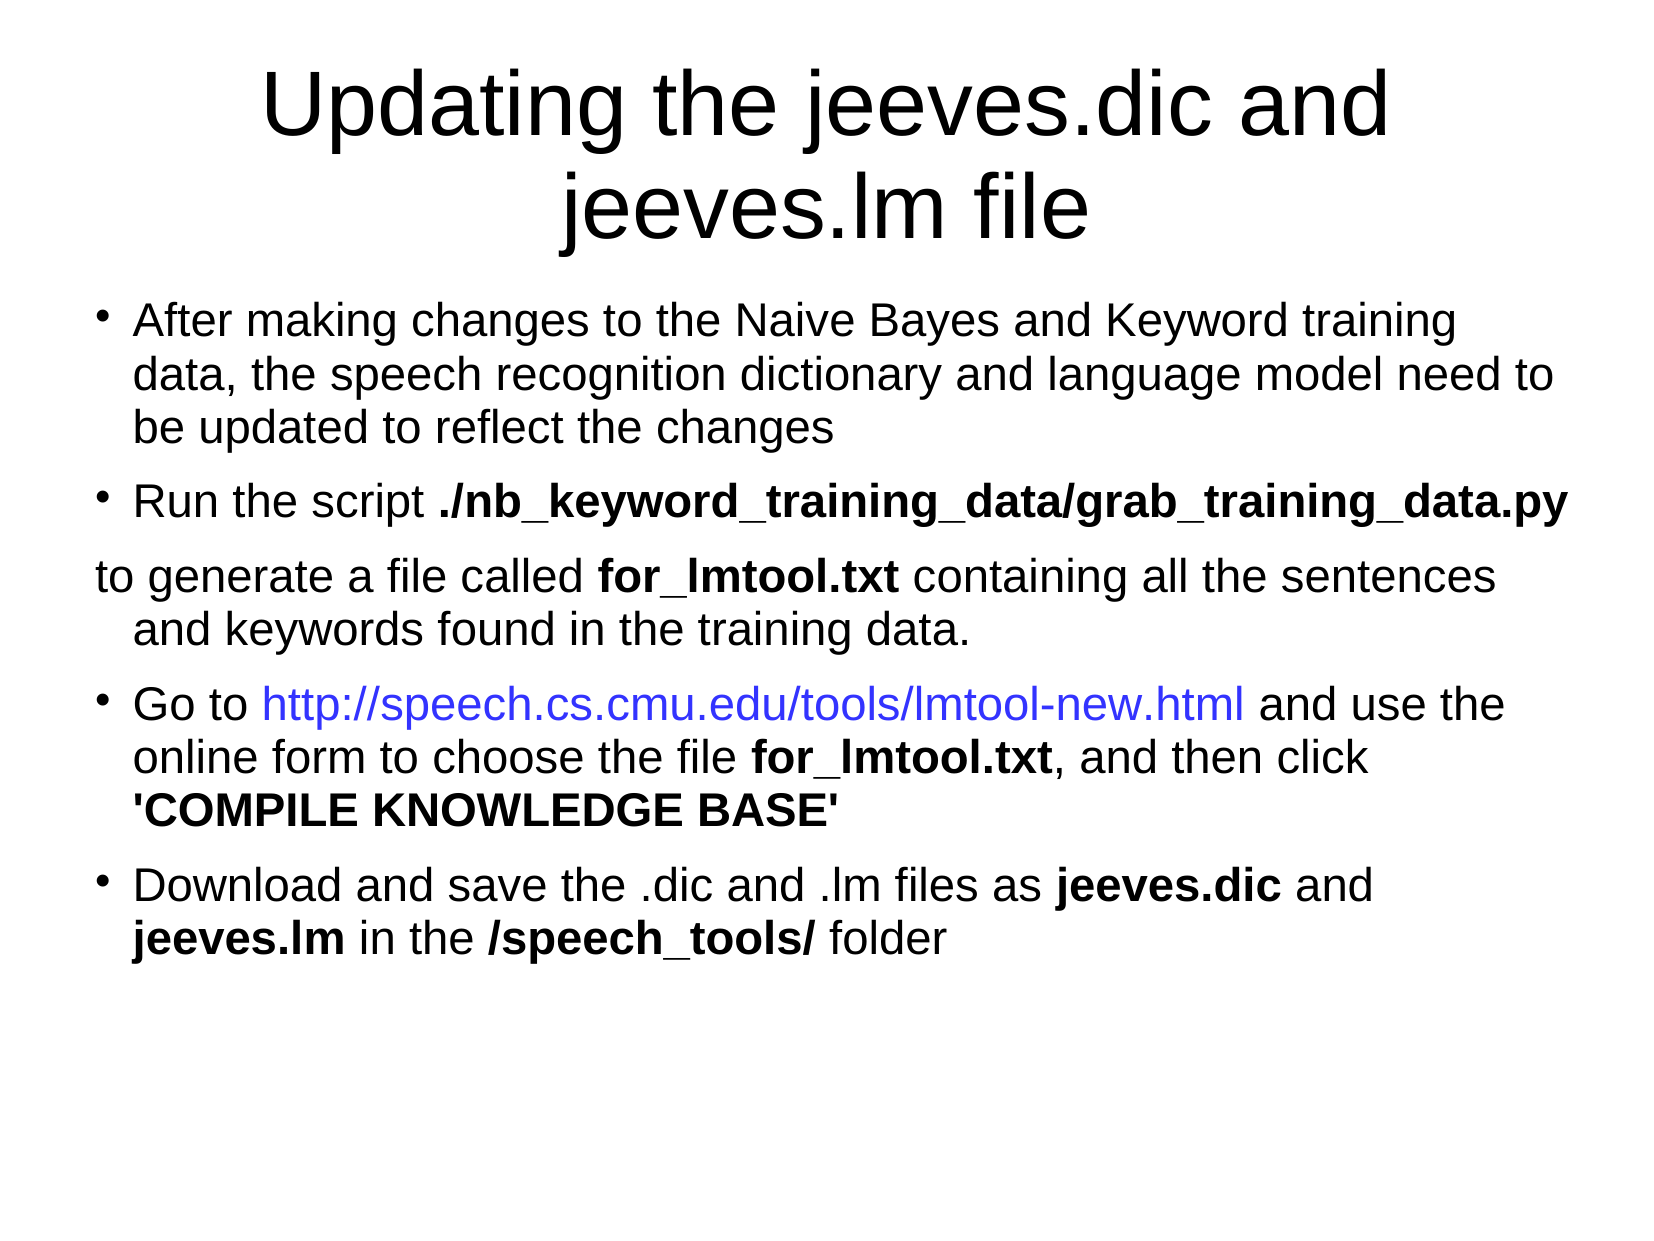

# Updating the jeeves.dic and jeeves.lm file
After making changes to the Naive Bayes and Keyword training data, the speech recognition dictionary and language model need to be updated to reflect the changes
Run the script ./nb_keyword_training_data/grab_training_data.py
to generate a file called for_lmtool.txt containing all the sentences and keywords found in the training data.
Go to http://speech.cs.cmu.edu/tools/lmtool-new.html and use the online form to choose the file for_lmtool.txt, and then click 'COMPILE KNOWLEDGE BASE'
Download and save the .dic and .lm files as jeeves.dic and jeeves.lm in the /speech_tools/ folder